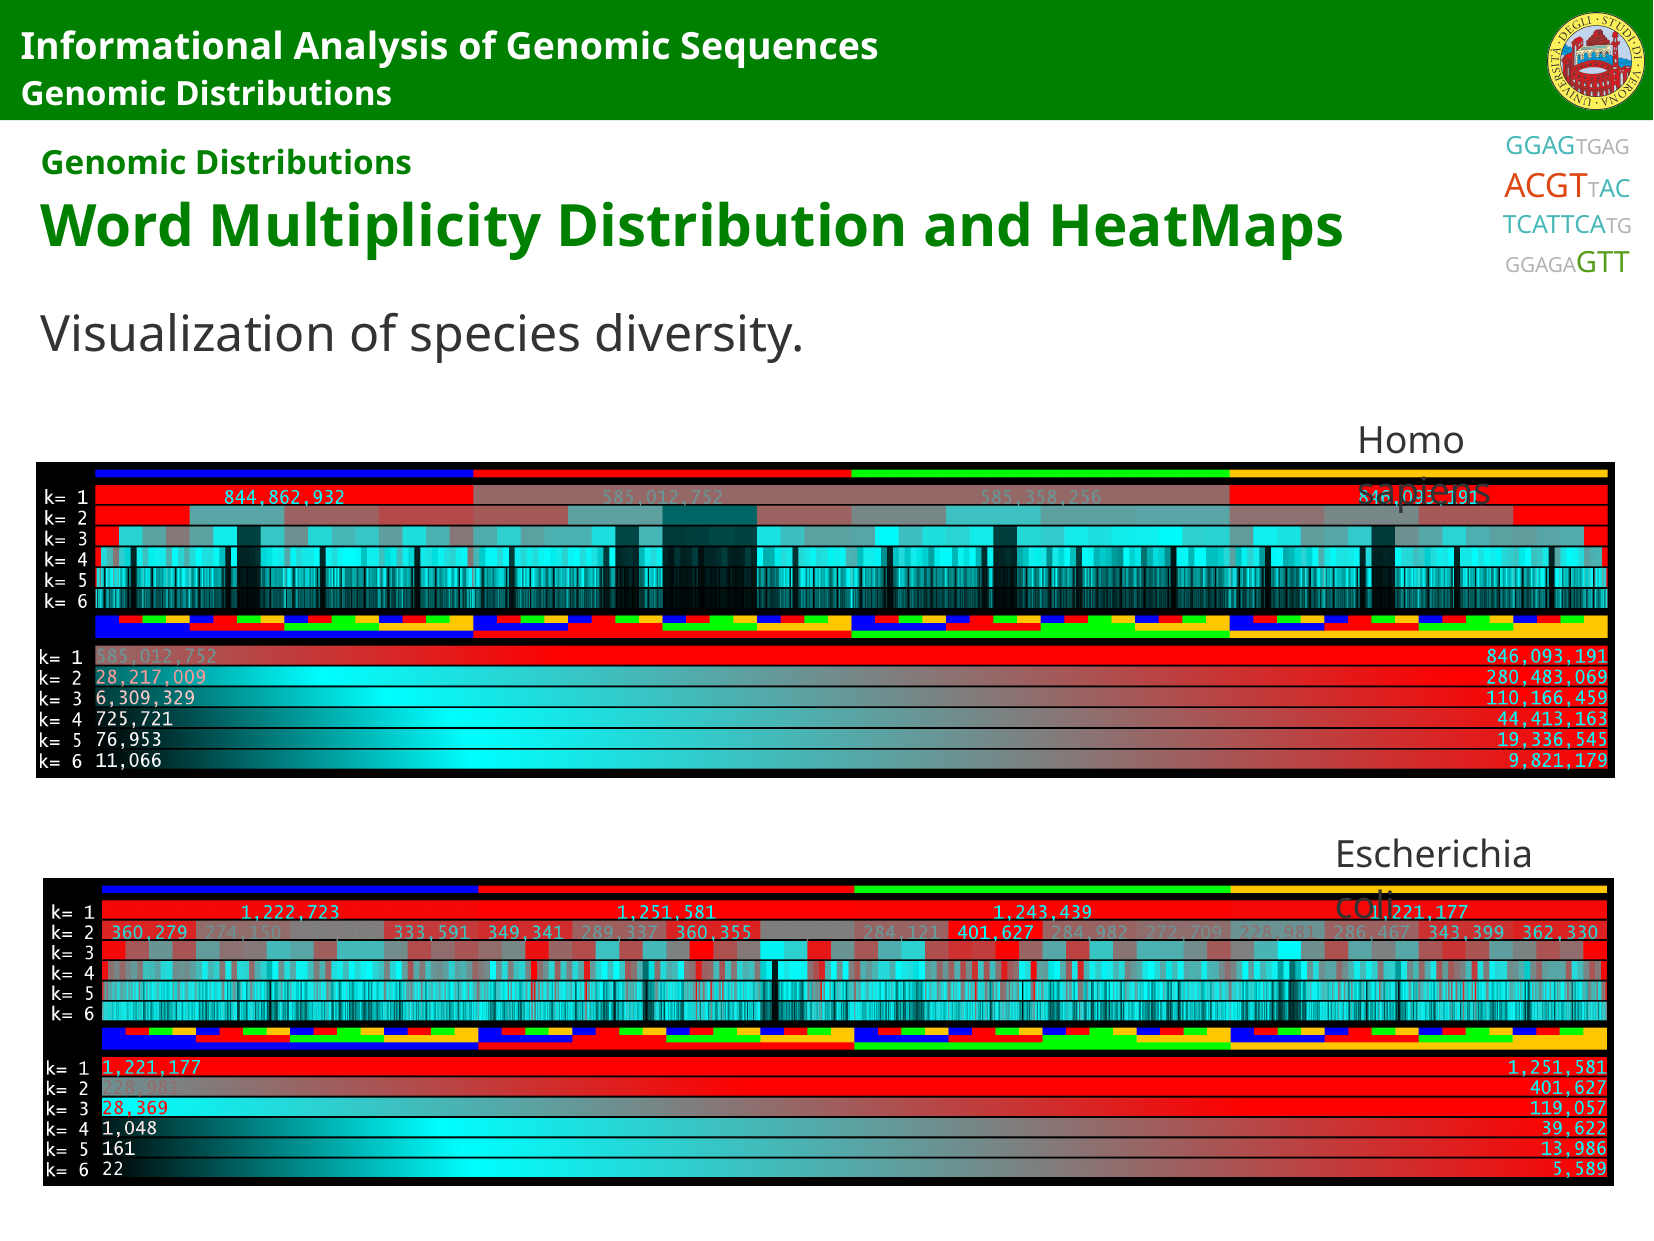

Informational Analysis of Genomic Sequences
Genomic Distributions
GGAGTGAGACGTTACTCATTCATGGGAGAGTT
Genomic Distributions
Word Multiplicity Distribution and HeatMaps
Visualization of species diversity.
Homo sapiens
Escherichia coli